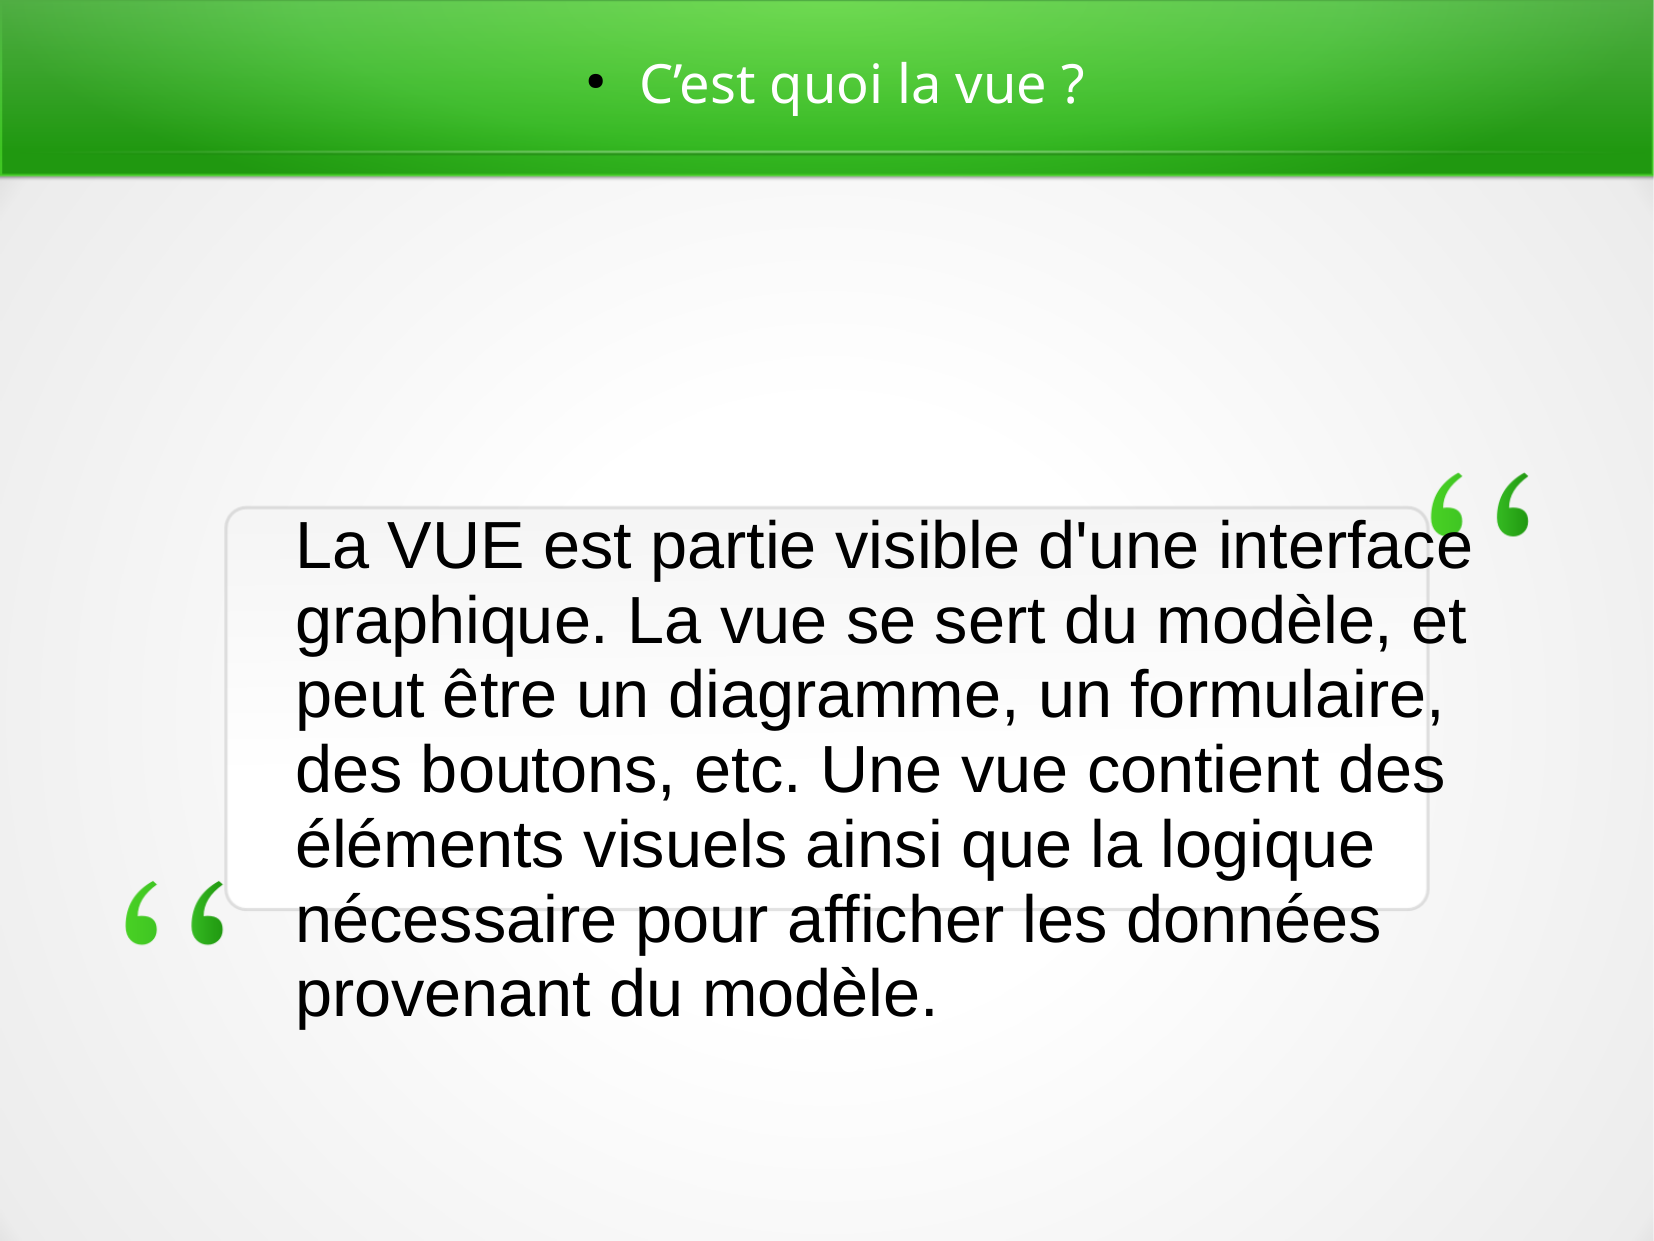

# C’est quoi la vue ?
La VUE est partie visible d'une interface graphique. La vue se sert du modèle, et peut être un diagramme, un formulaire, des boutons, etc. Une vue contient des éléments visuels ainsi que la logique nécessaire pour afficher les données provenant du modèle.